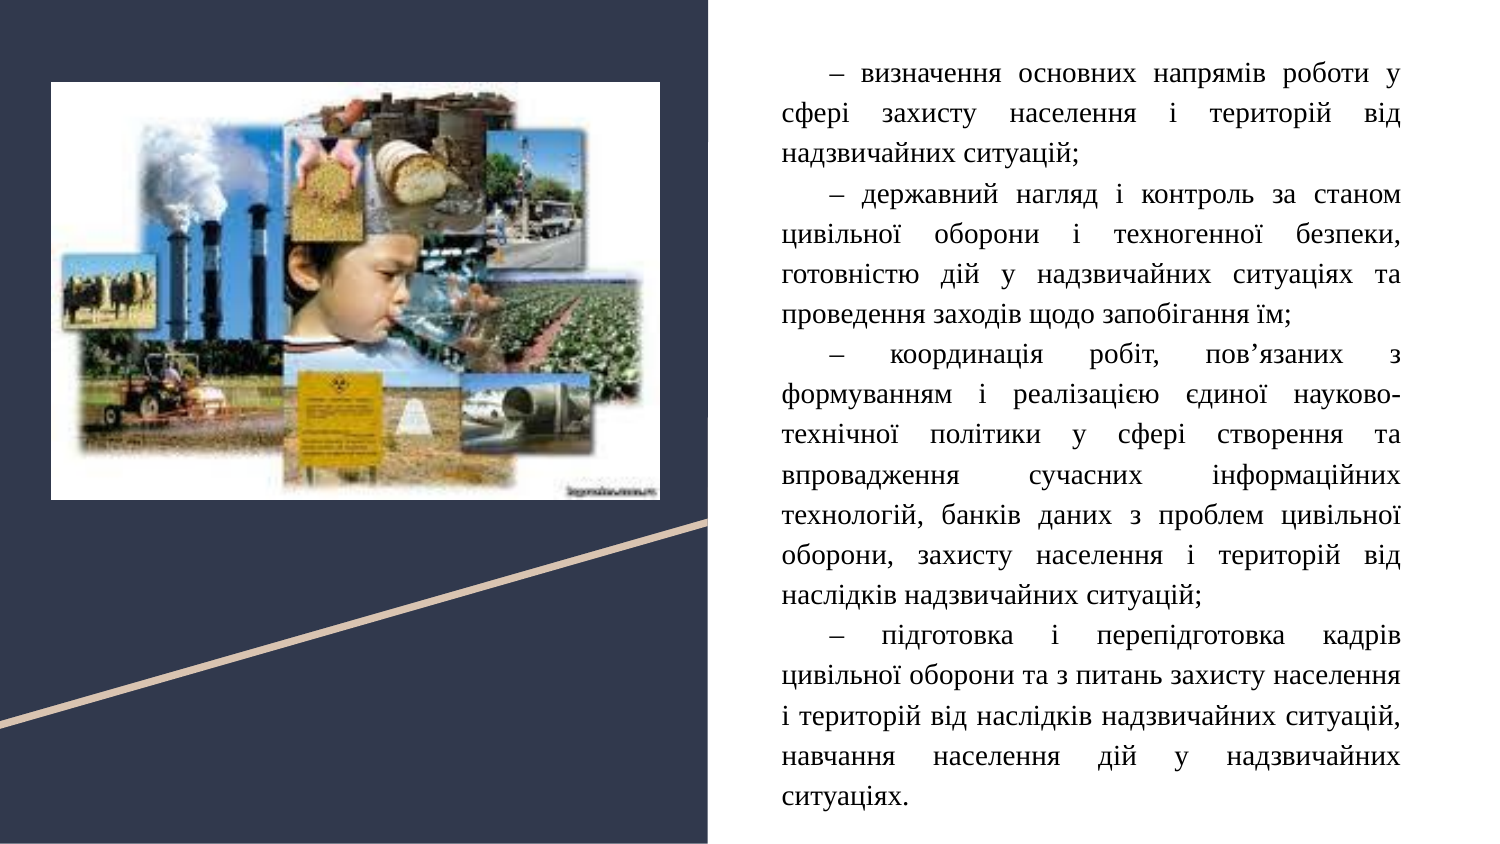

– визначення основних напрямів роботи у сфері захисту населення і територій від надзвичайних ситуацій;
– державний нагляд і контроль за станом цивільної оборони і техногенної безпеки, готовністю дій у надзвичайних ситуаціях та проведення заходів щодо запобігання їм;
– координація робіт, пов’язаних з формуванням і реалізацією єдиної науково-технічної політики у сфері створення та впровадження сучасних інформаційних технологій, банків даних з проблем цивільної оборони, захисту населення і територій від наслідків надзвичайних ситуацій;
– підготовка і перепідготовка кадрів цивільної оборони та з питань захисту населення і територій від наслідків надзвичайних ситуацій, навчання населення дій у надзвичайних ситуаціях.
# ,